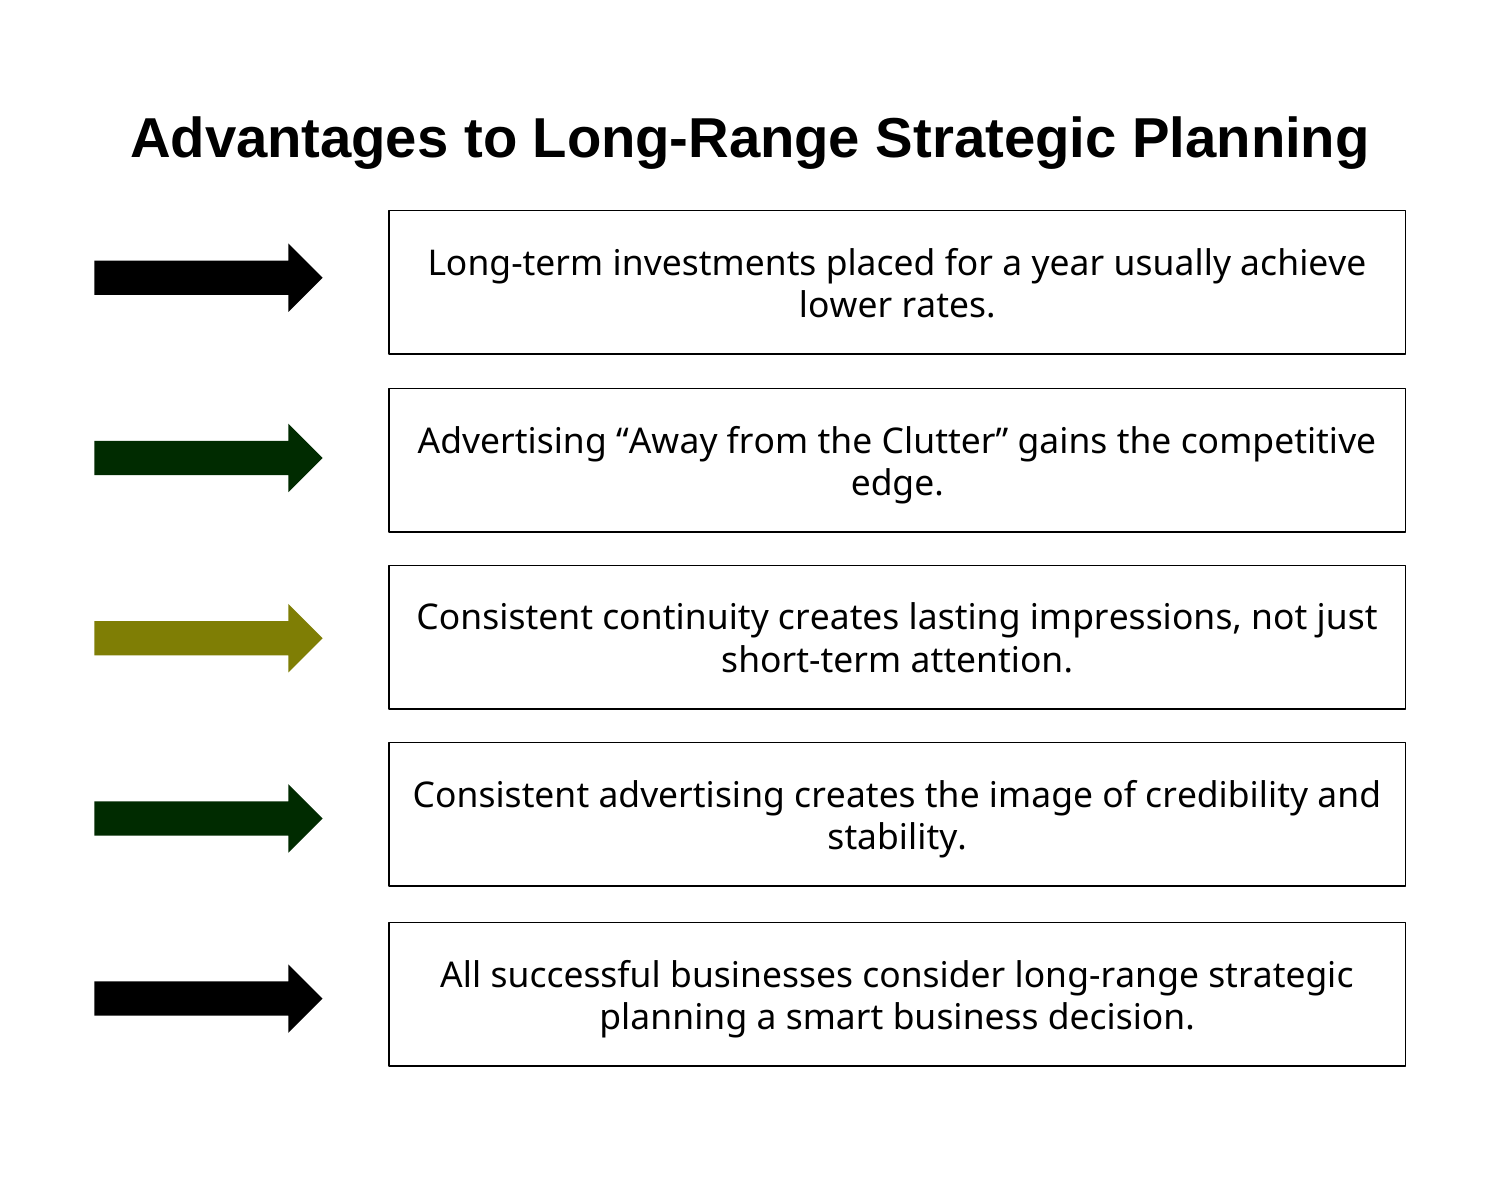

# Advantages to Long-Range Strategic Planning
Long-term investments placed for a year usually achieve lower rates.
Advertising “Away from the Clutter” gains the competitive edge.
Consistent continuity creates lasting impressions, not just short-term attention.
Consistent advertising creates the image of credibility and stability.
All successful businesses consider long-range strategic planning a smart business decision.